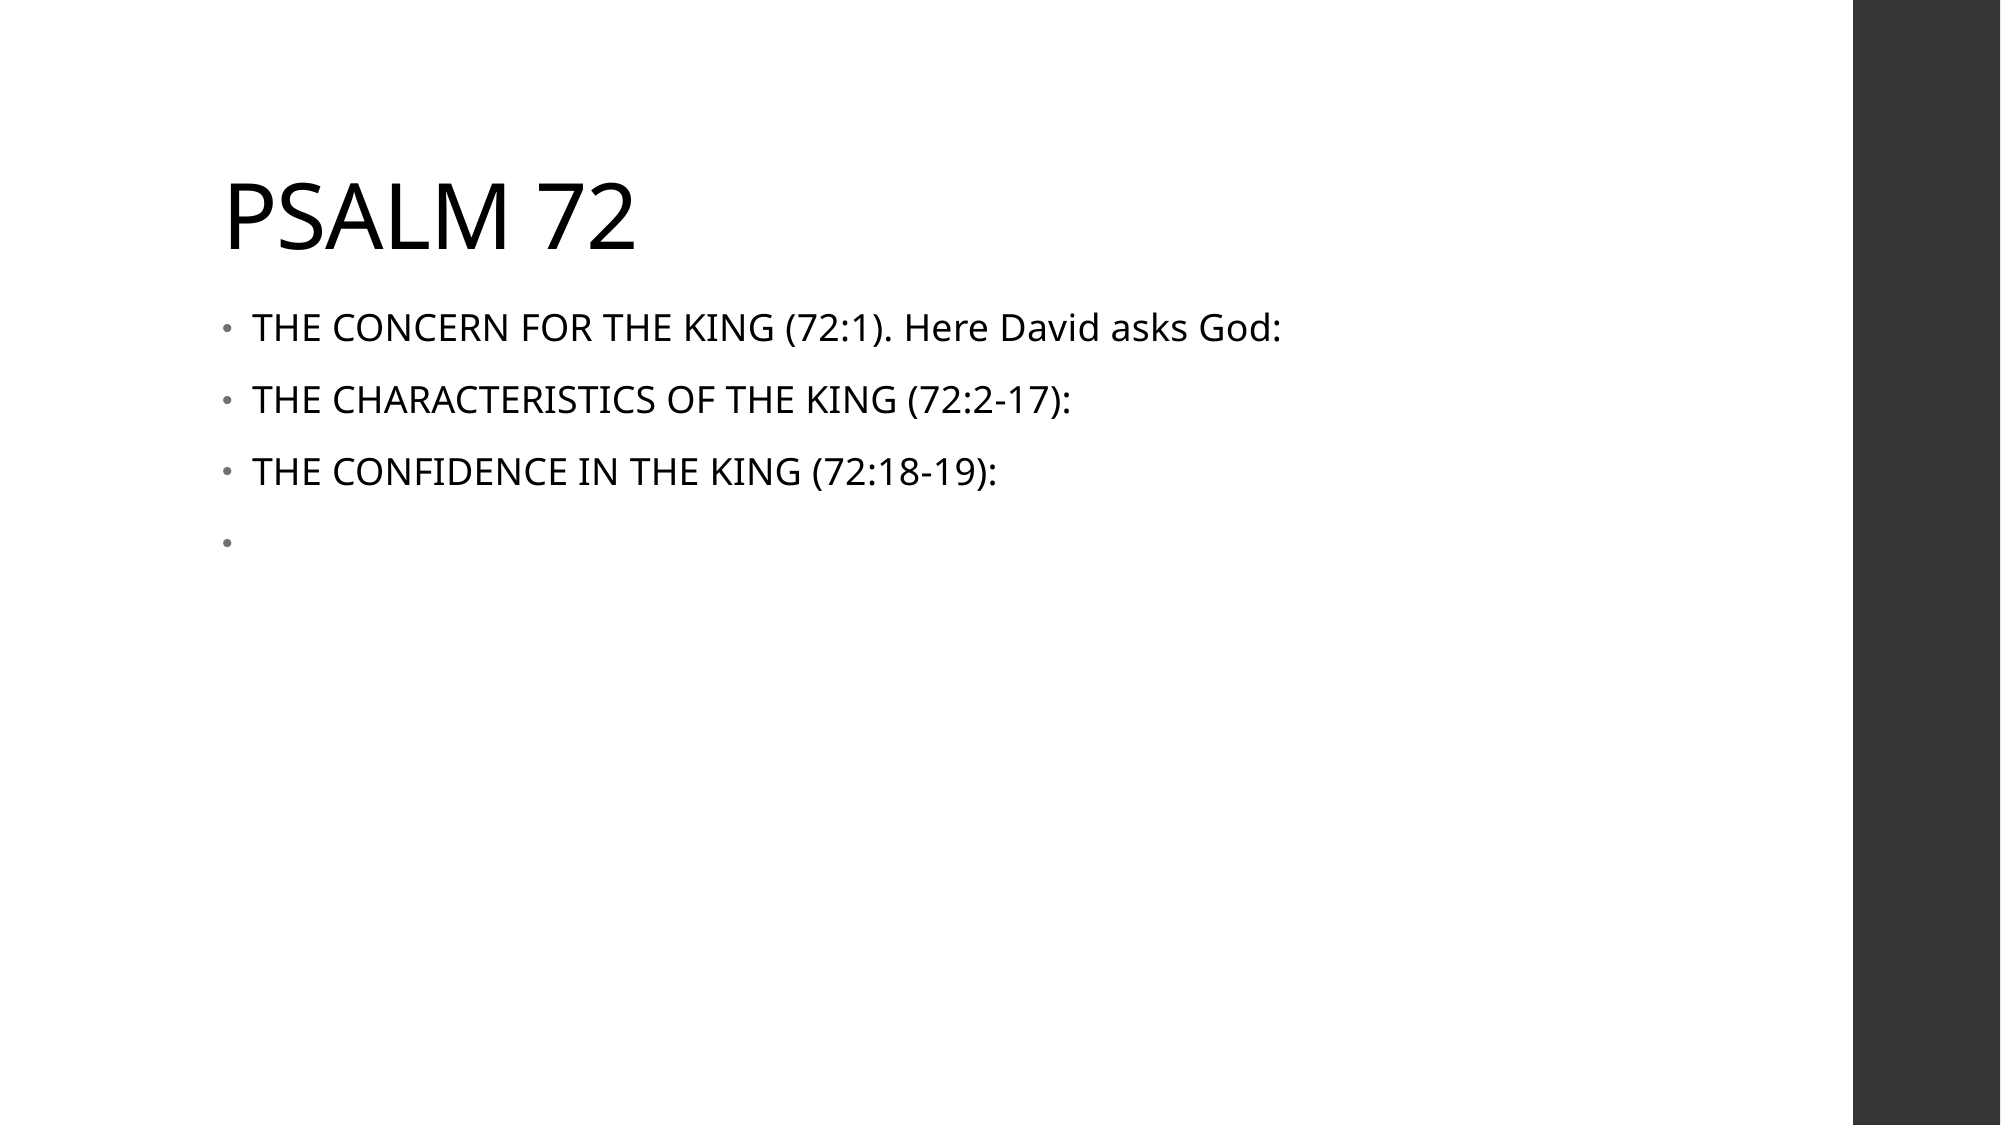

# PSALM 72
THE CONCERN FOR THE KING (72:1). Here David asks God:
THE CHARACTERISTICS OF THE KING (72:2-17):
THE CONFIDENCE IN THE KING (72:18-19):